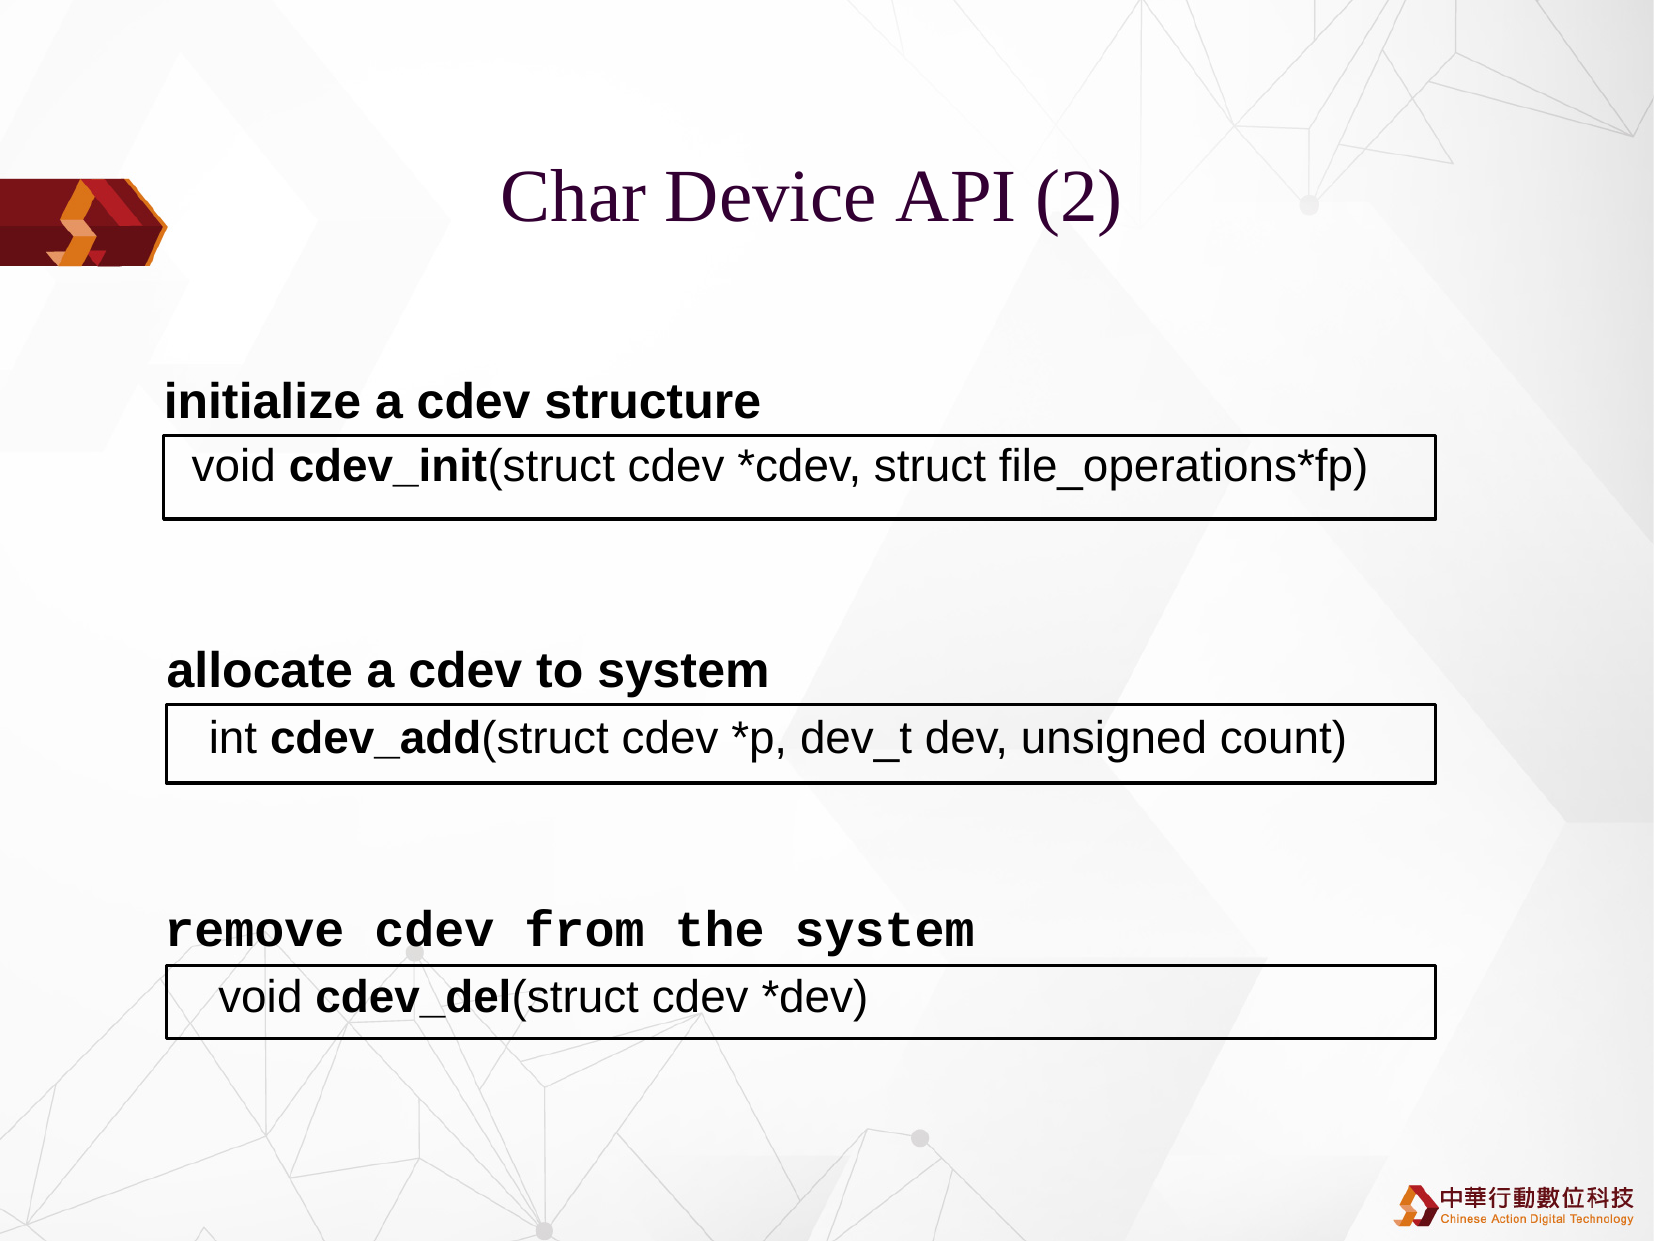

# Char Device API (2)
initialize a cdev structure
 void cdev_init(struct cdev *cdev, struct file_operations*fp)
allocate a cdev to system
int cdev_add(struct cdev *p, dev_t dev, unsigned count)
remove cdev from the system
void cdev_del(struct cdev *dev)